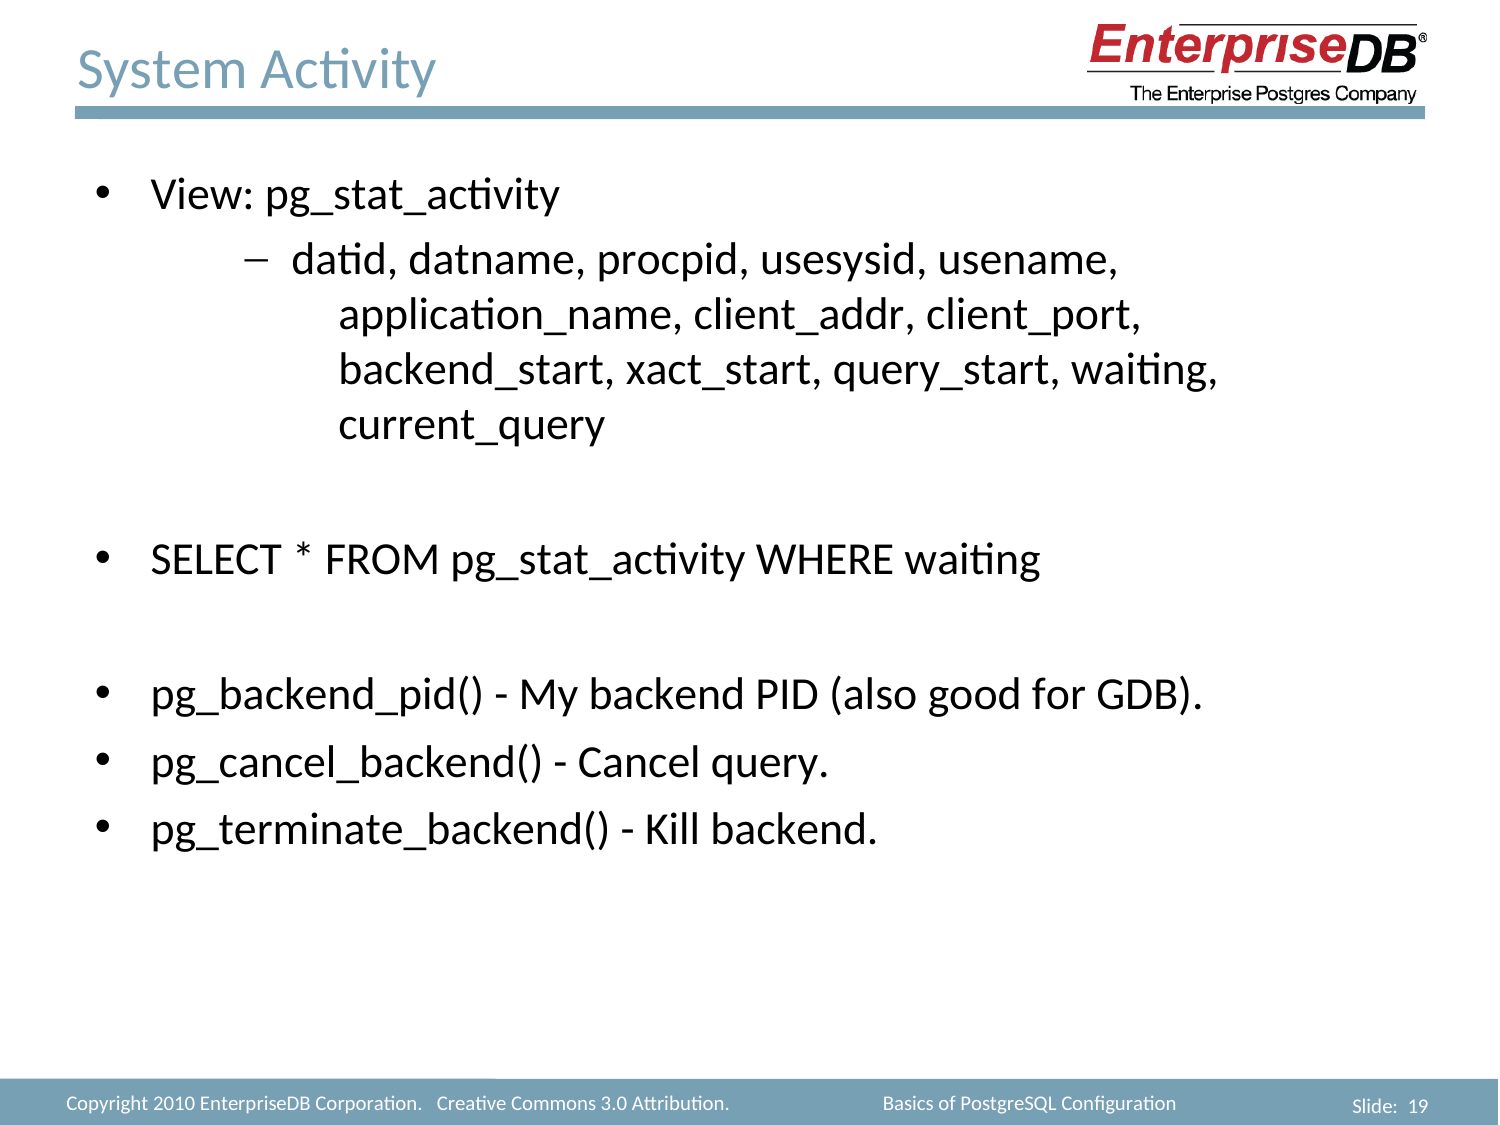

# System Activity
View: pg_stat_activity
datid, datname, procpid, usesysid, usename, application_name, client_addr, client_port, backend_start, xact_start, query_start, waiting, current_query
SELECT * FROM pg_stat_activity WHERE waiting
pg_backend_pid() - My backend PID (also good for GDB).
pg_cancel_backend() - Cancel query.
pg_terminate_backend() - Kill backend.